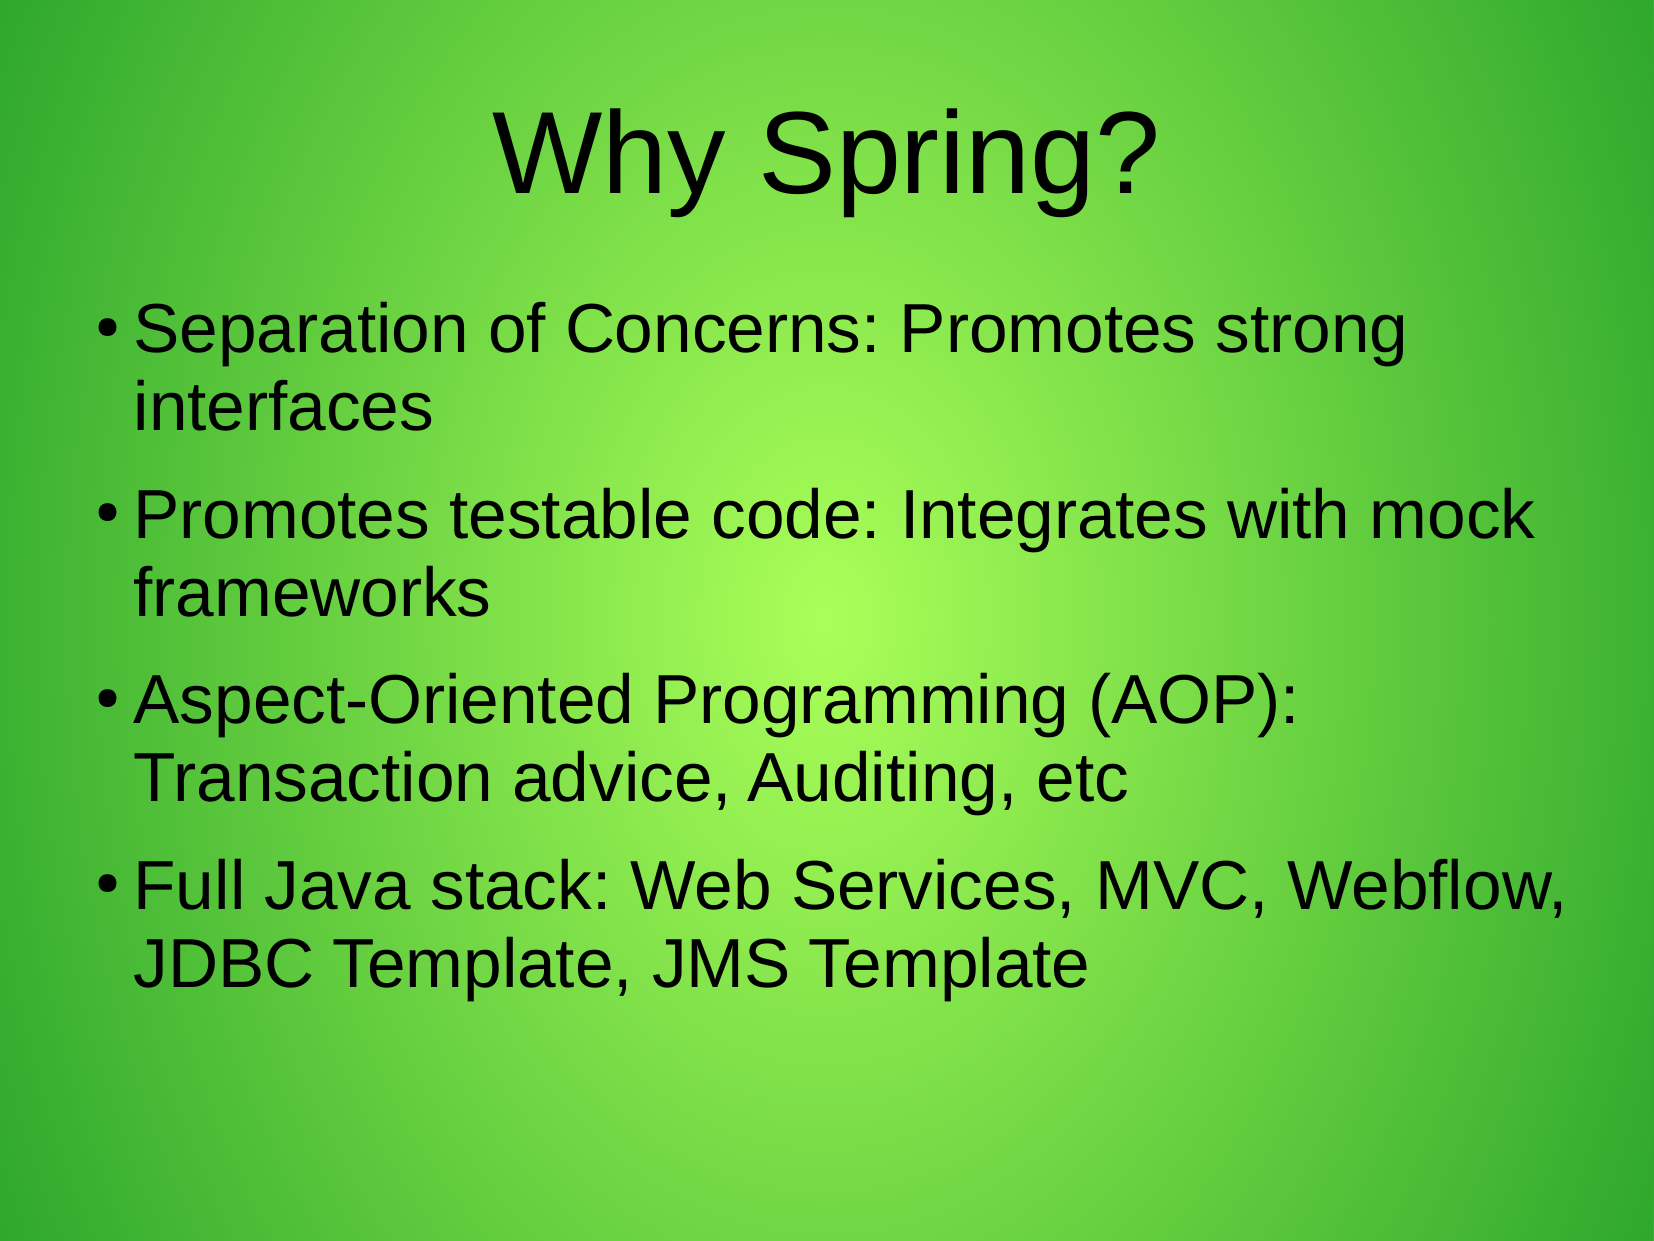

# Why Spring?
Separation of Concerns: Promotes strong interfaces
Promotes testable code: Integrates with mock frameworks
Aspect-Oriented Programming (AOP): Transaction advice, Auditing, etc
Full Java stack: Web Services, MVC, Webflow, JDBC Template, JMS Template